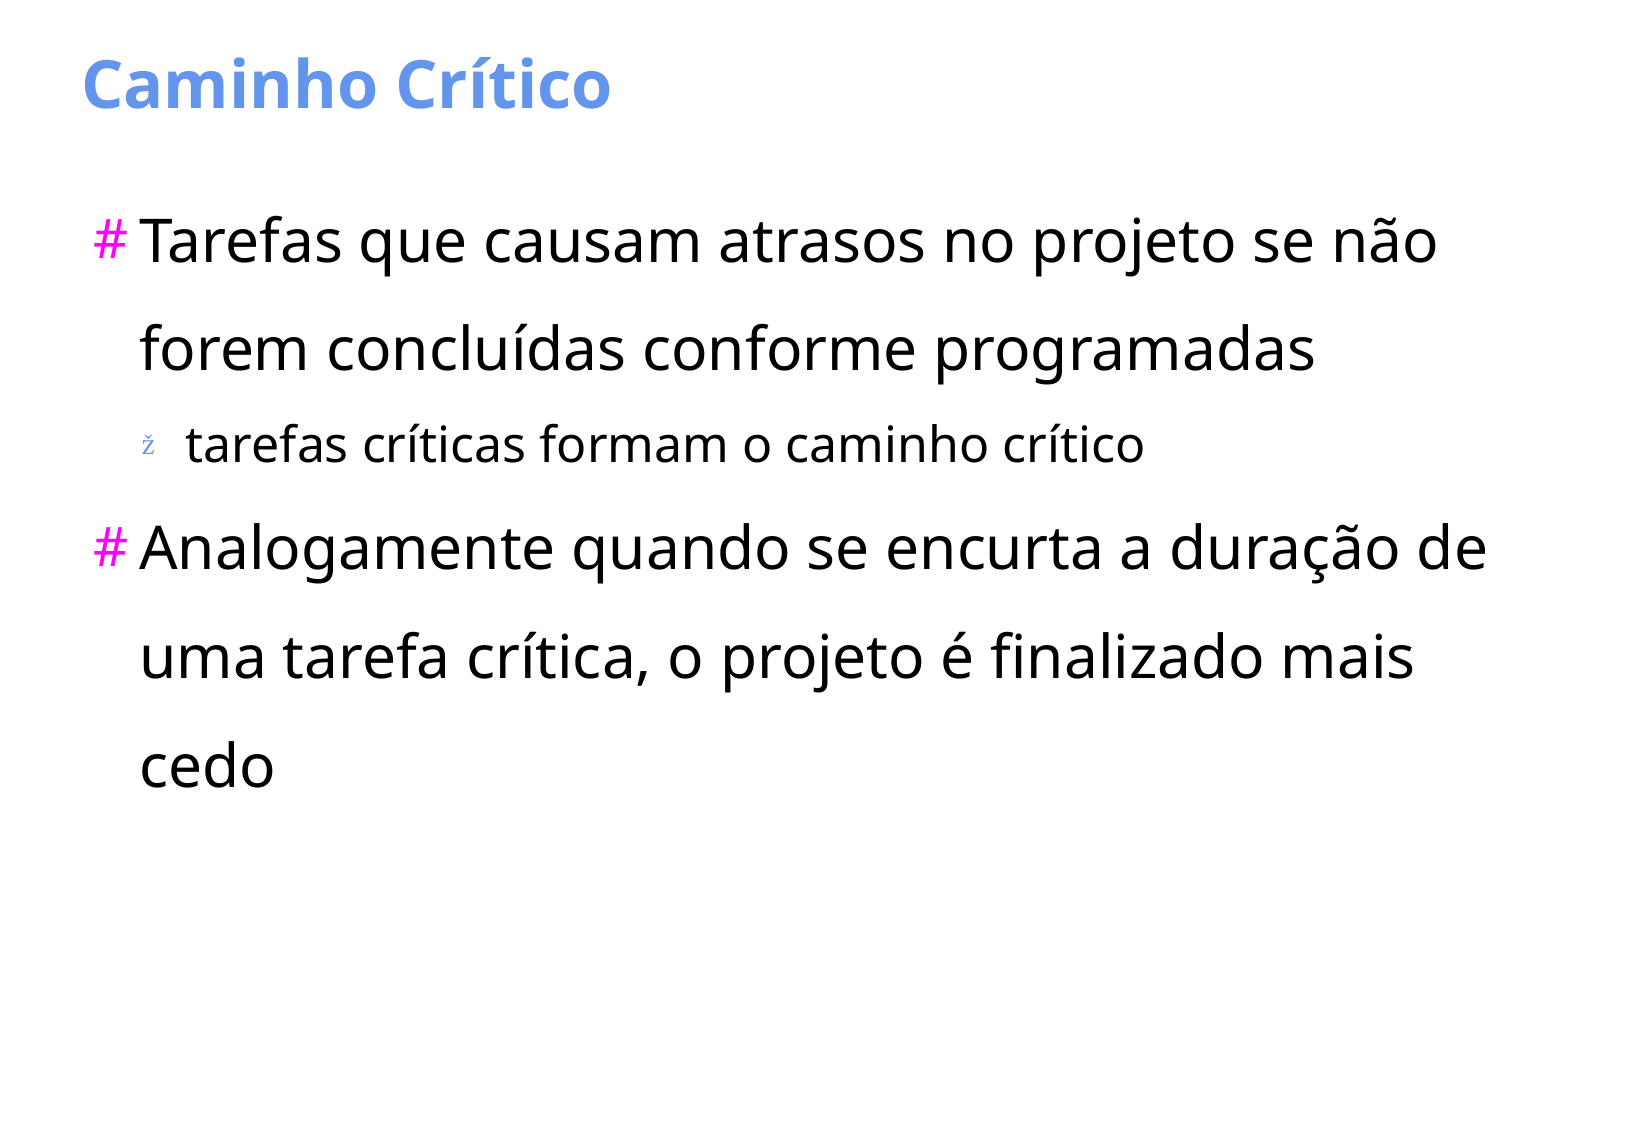

# Caminho Crítico
Tarefas que causam atrasos no projeto se não forem concluídas conforme programadas
tarefas críticas formam o caminho crítico
Analogamente quando se encurta a duração de uma tarefa crítica, o projeto é finalizado mais cedo